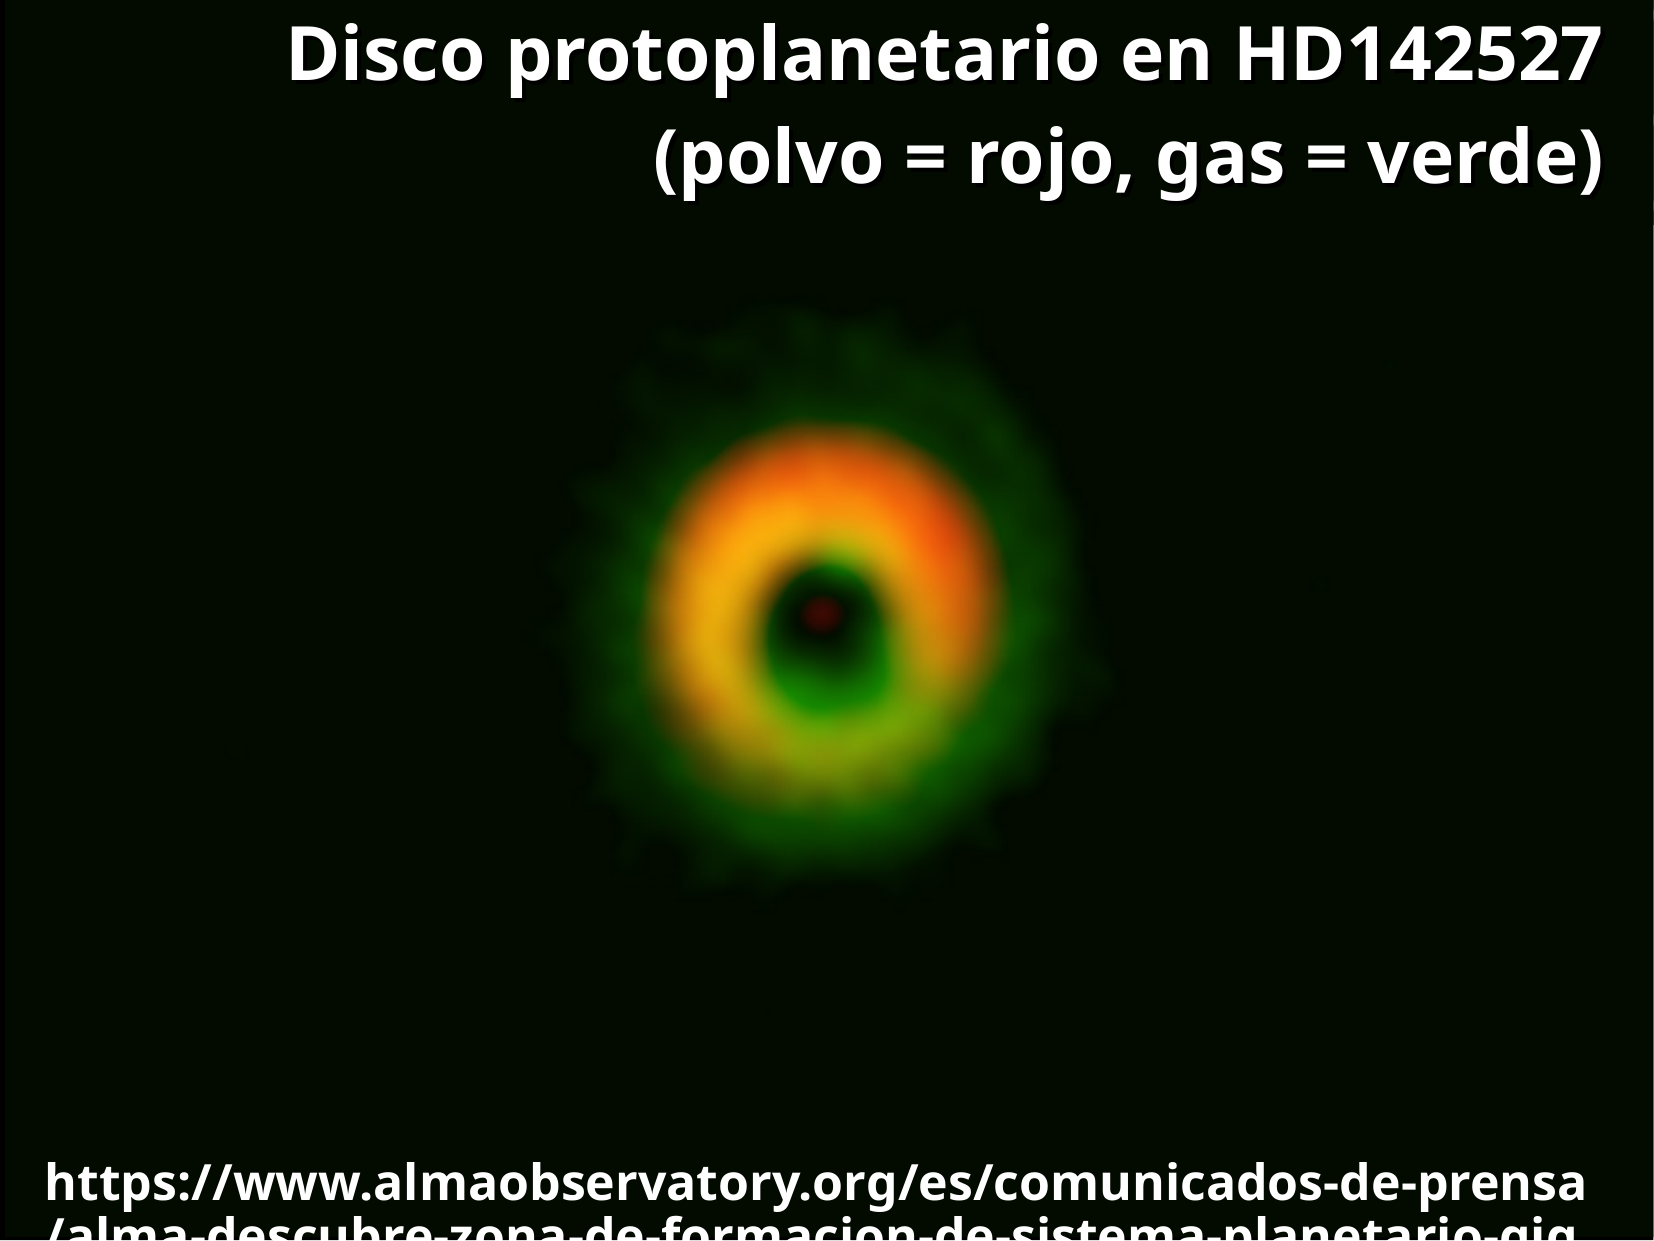

# Disco protoplanetario en HD142527 (polvo = rojo, gas = verde)
https://www.almaobservatory.org/es/comunicados-de-prensa/alma-descubre-zona-de-formacion-de-sistema-planetario-gigante/
H. Asorey - Física IV B
49